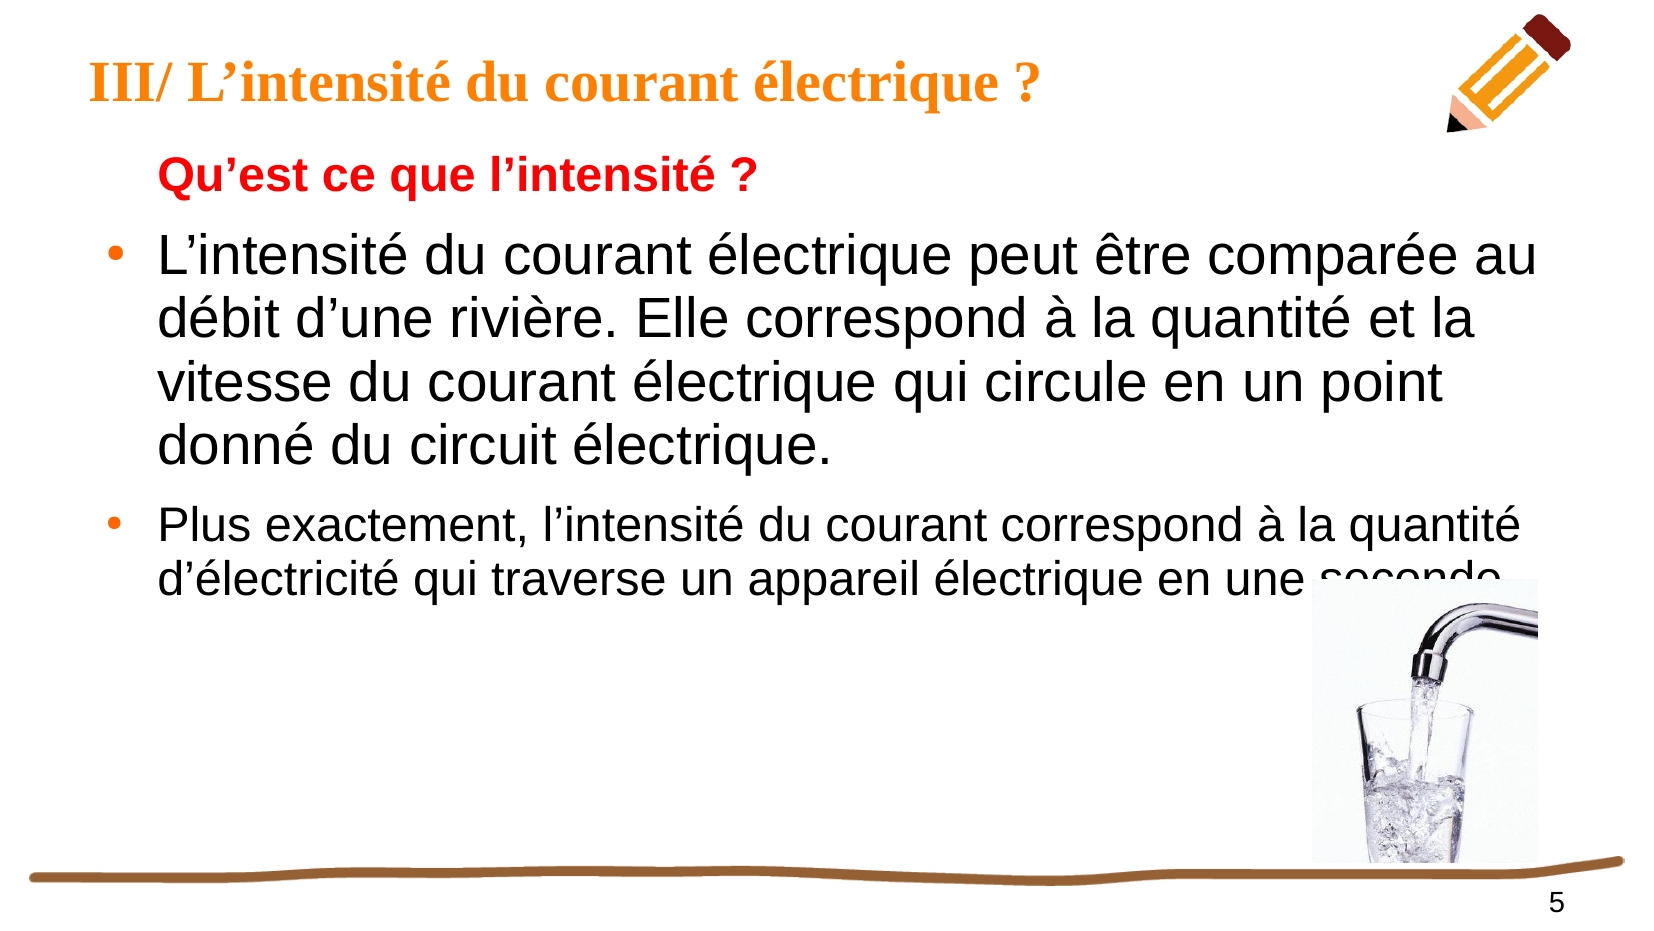

# III/ L’intensité du courant électrique ?
Qu’est ce que l’intensité ?
L’intensité du courant électrique peut être comparée au débit d’une rivière. Elle correspond à la quantité et la vitesse du courant électrique qui circule en un point donné du circuit électrique.
Plus exactement, l’intensité du courant correspond à la quantité d’électricité qui traverse un appareil électrique en une seconde.
5